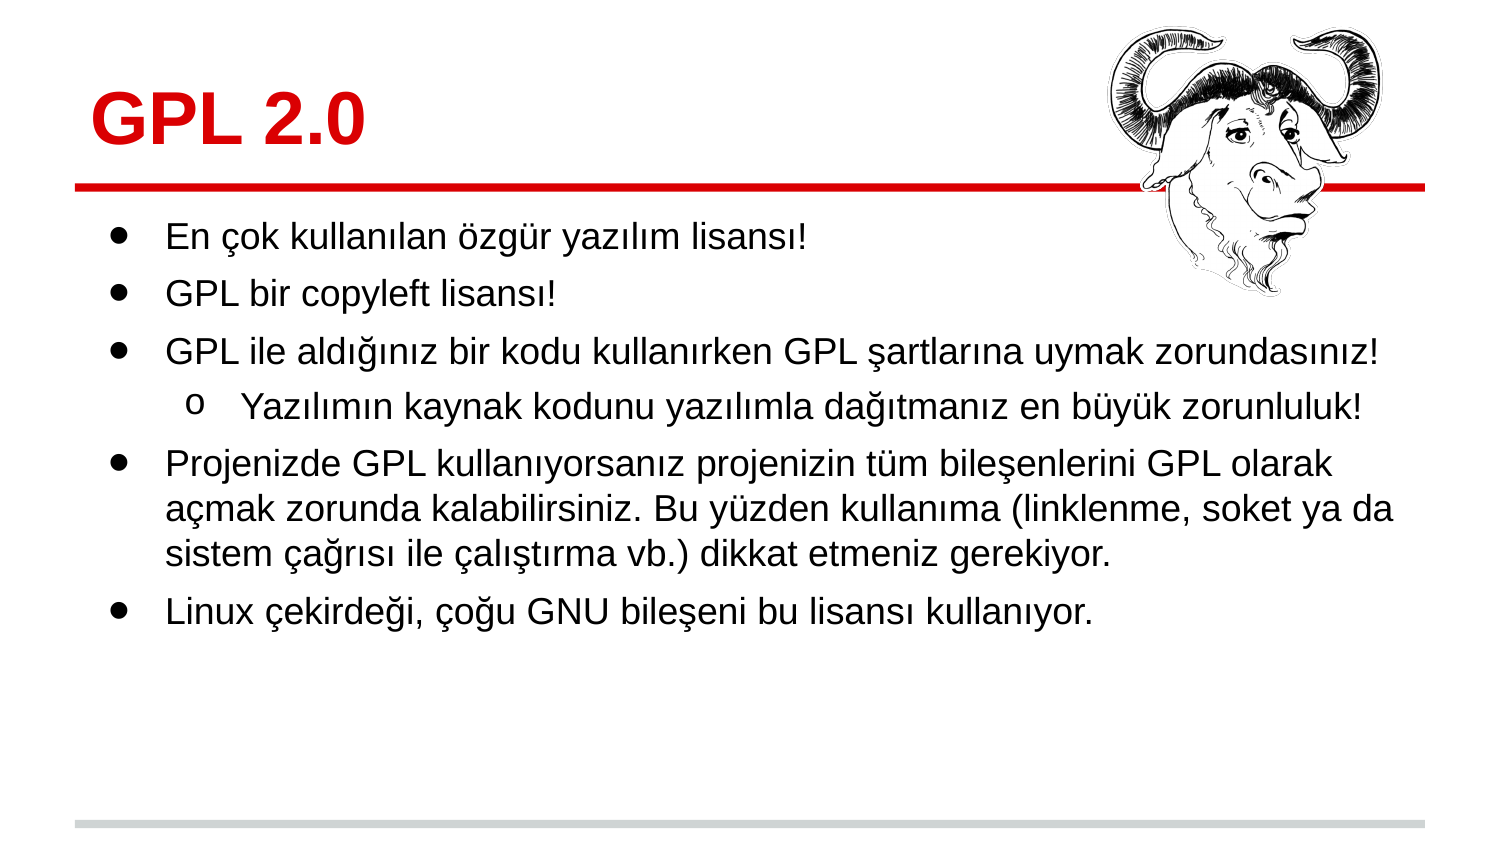

# GPL 2.0
En çok kullanılan özgür yazılım lisansı!
GPL bir copyleft lisansı!
GPL ile aldığınız bir kodu kullanırken GPL şartlarına uymak zorundasınız!
Yazılımın kaynak kodunu yazılımla dağıtmanız en büyük zorunluluk!
Projenizde GPL kullanıyorsanız projenizin tüm bileşenlerini GPL olarak açmak zorunda kalabilirsiniz. Bu yüzden kullanıma (linklenme, soket ya da sistem çağrısı ile çalıştırma vb.) dikkat etmeniz gerekiyor.
Linux çekirdeği, çoğu GNU bileşeni bu lisansı kullanıyor.